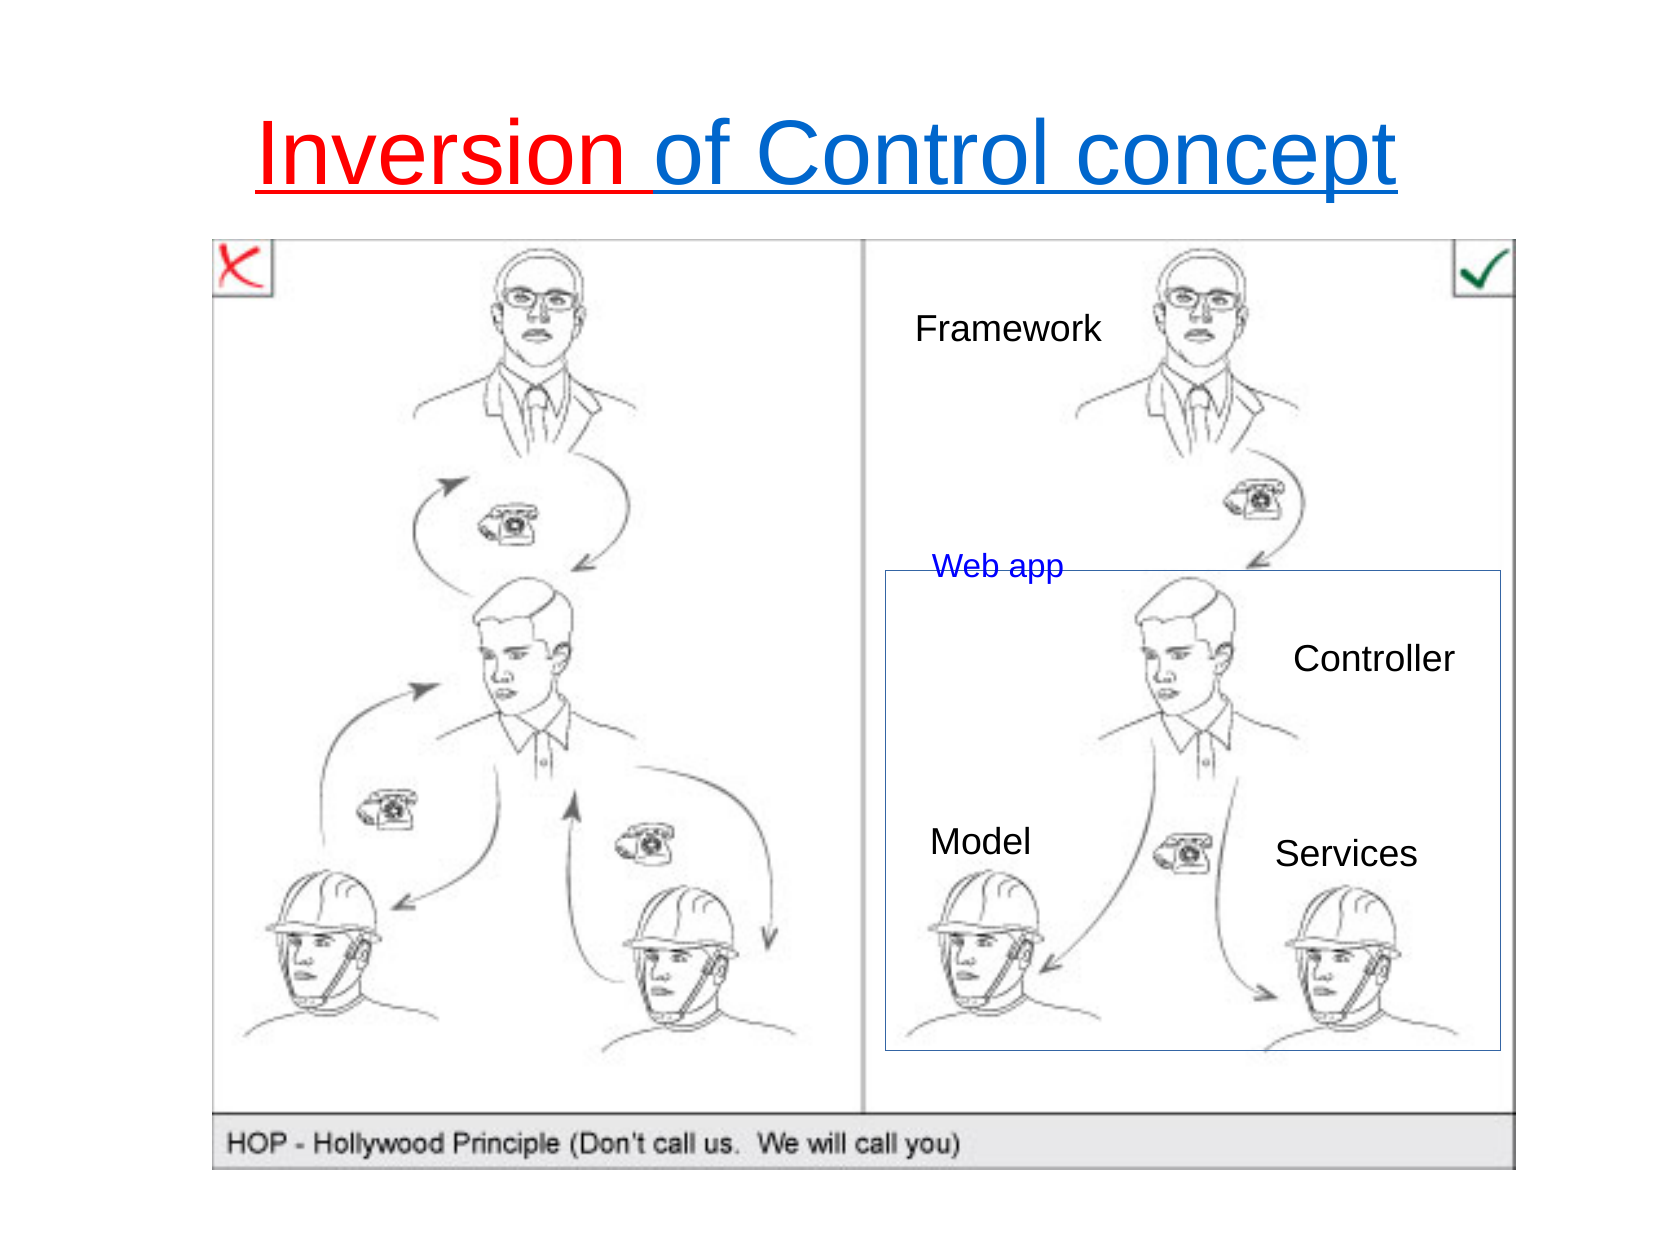

# Inversion of Control concept
Framework
Web app
Controller
Model
Services